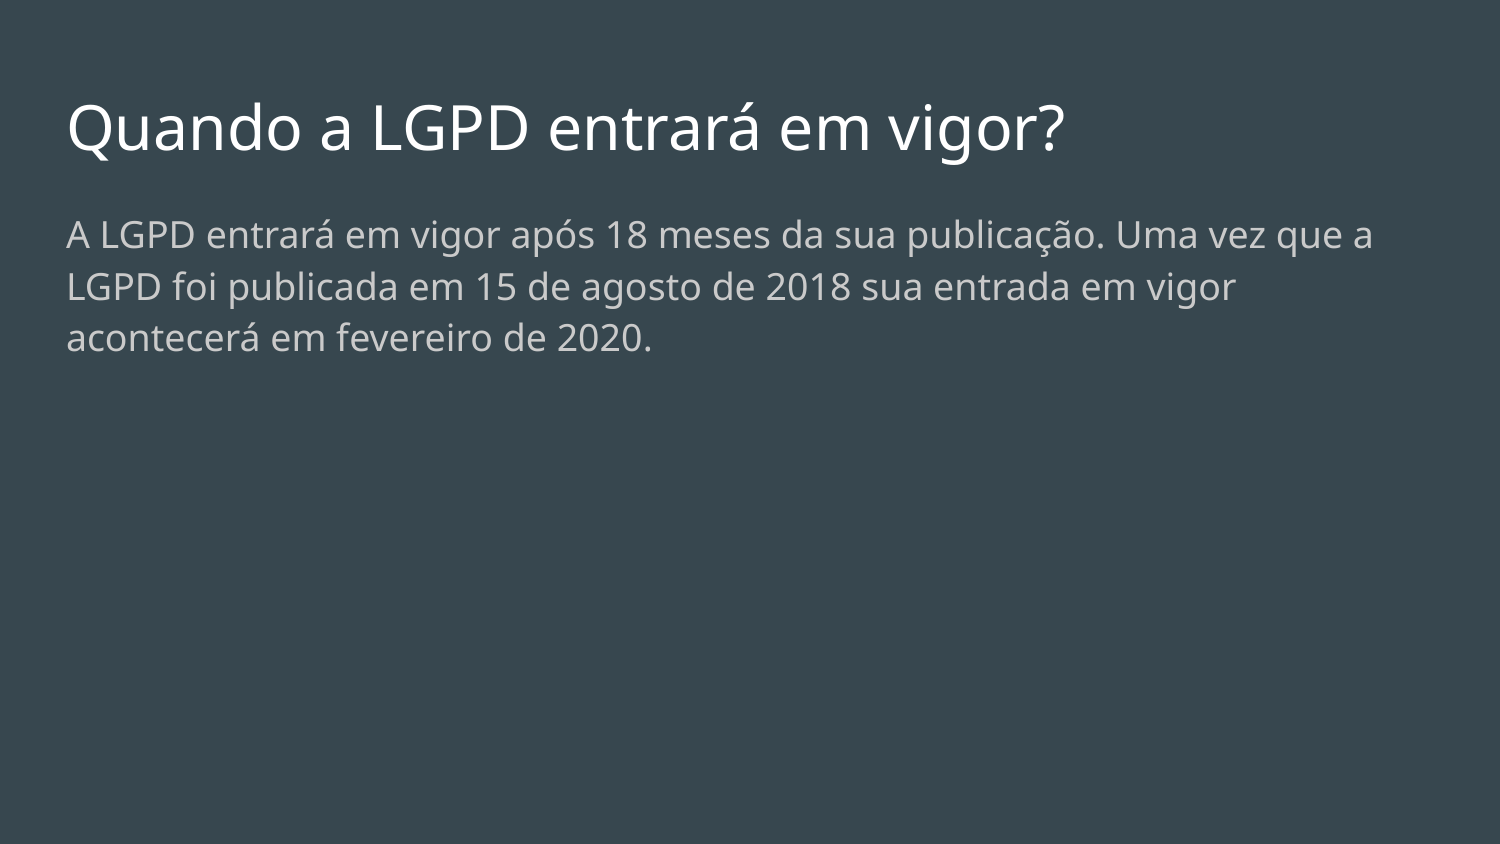

# Quando a LGPD entrará em vigor?
A LGPD entrará em vigor após 18 meses da sua publicação. Uma vez que a LGPD foi publicada em 15 de agosto de 2018 sua entrada em vigor acontecerá em fevereiro de 2020.